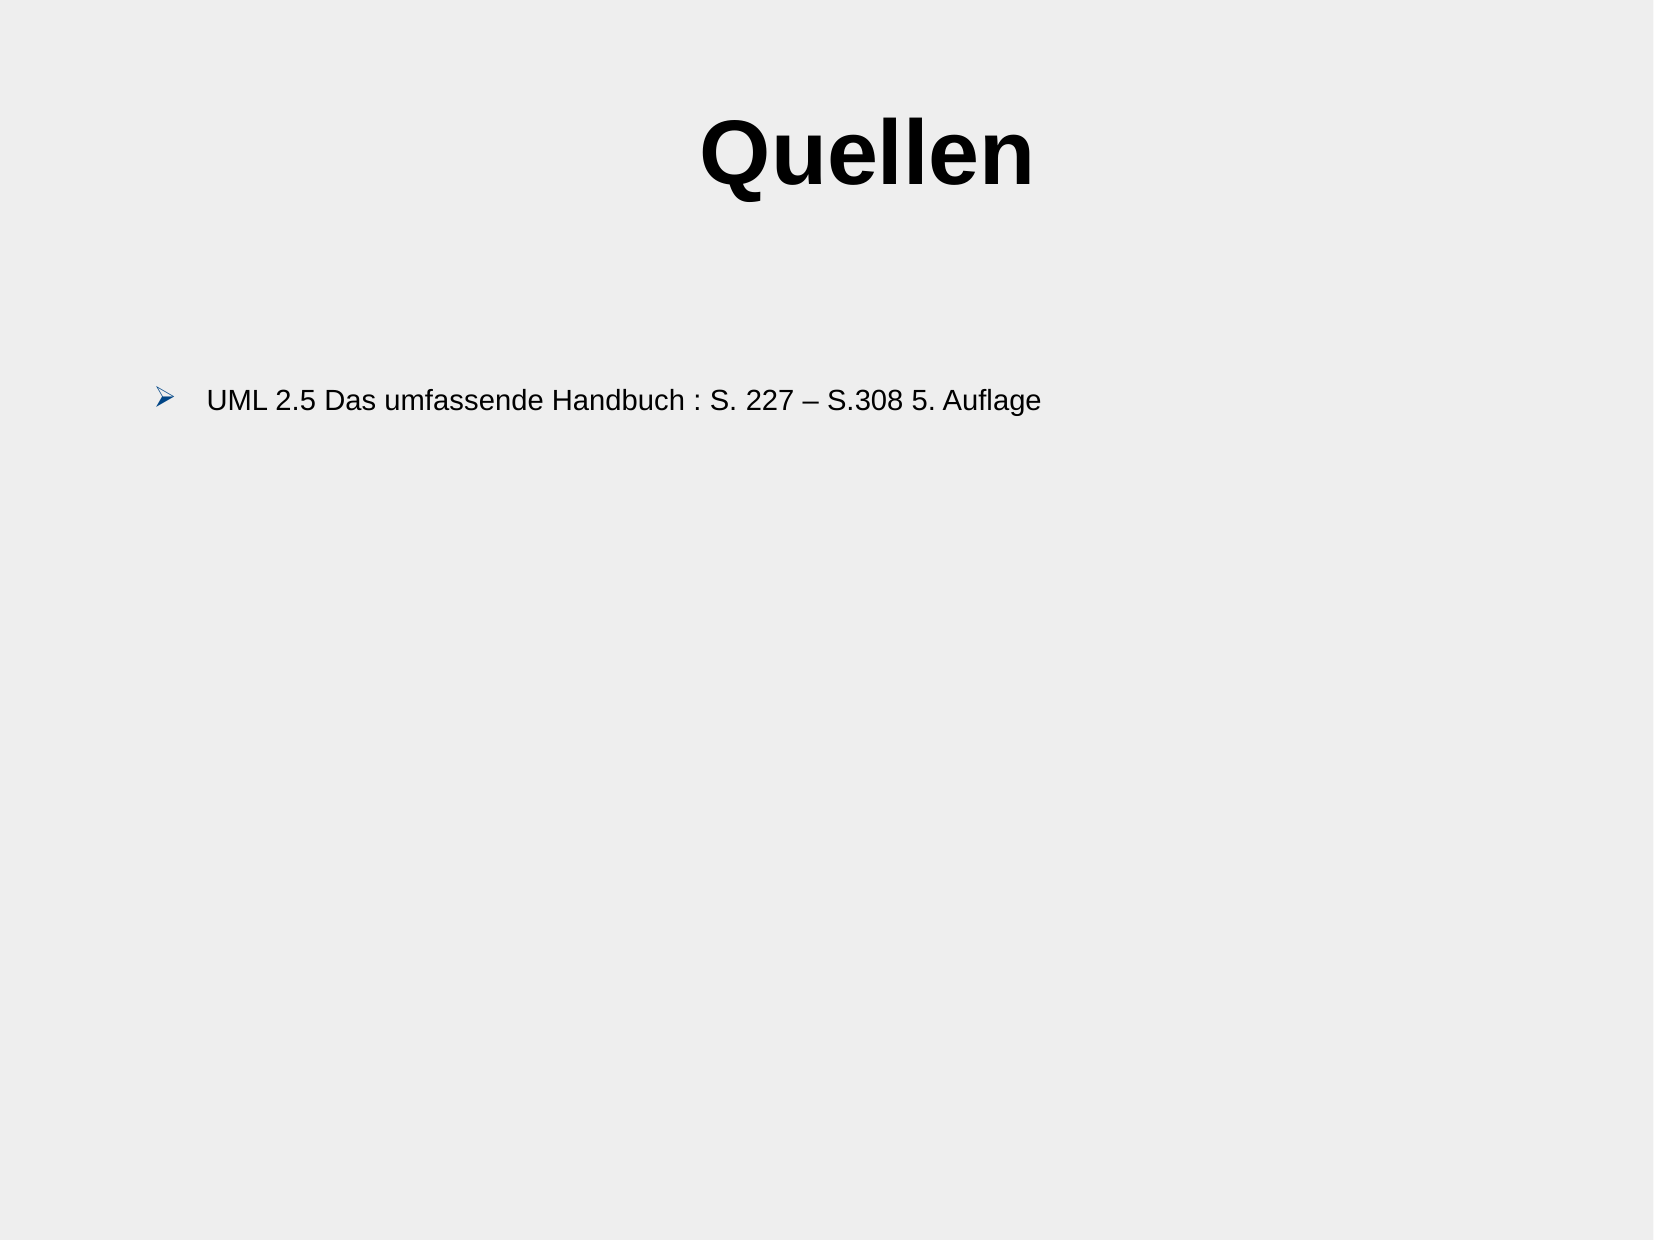

# Quellen
UML 2.5 Das umfassende Handbuch : S. 227 – S.308 5. Auflage